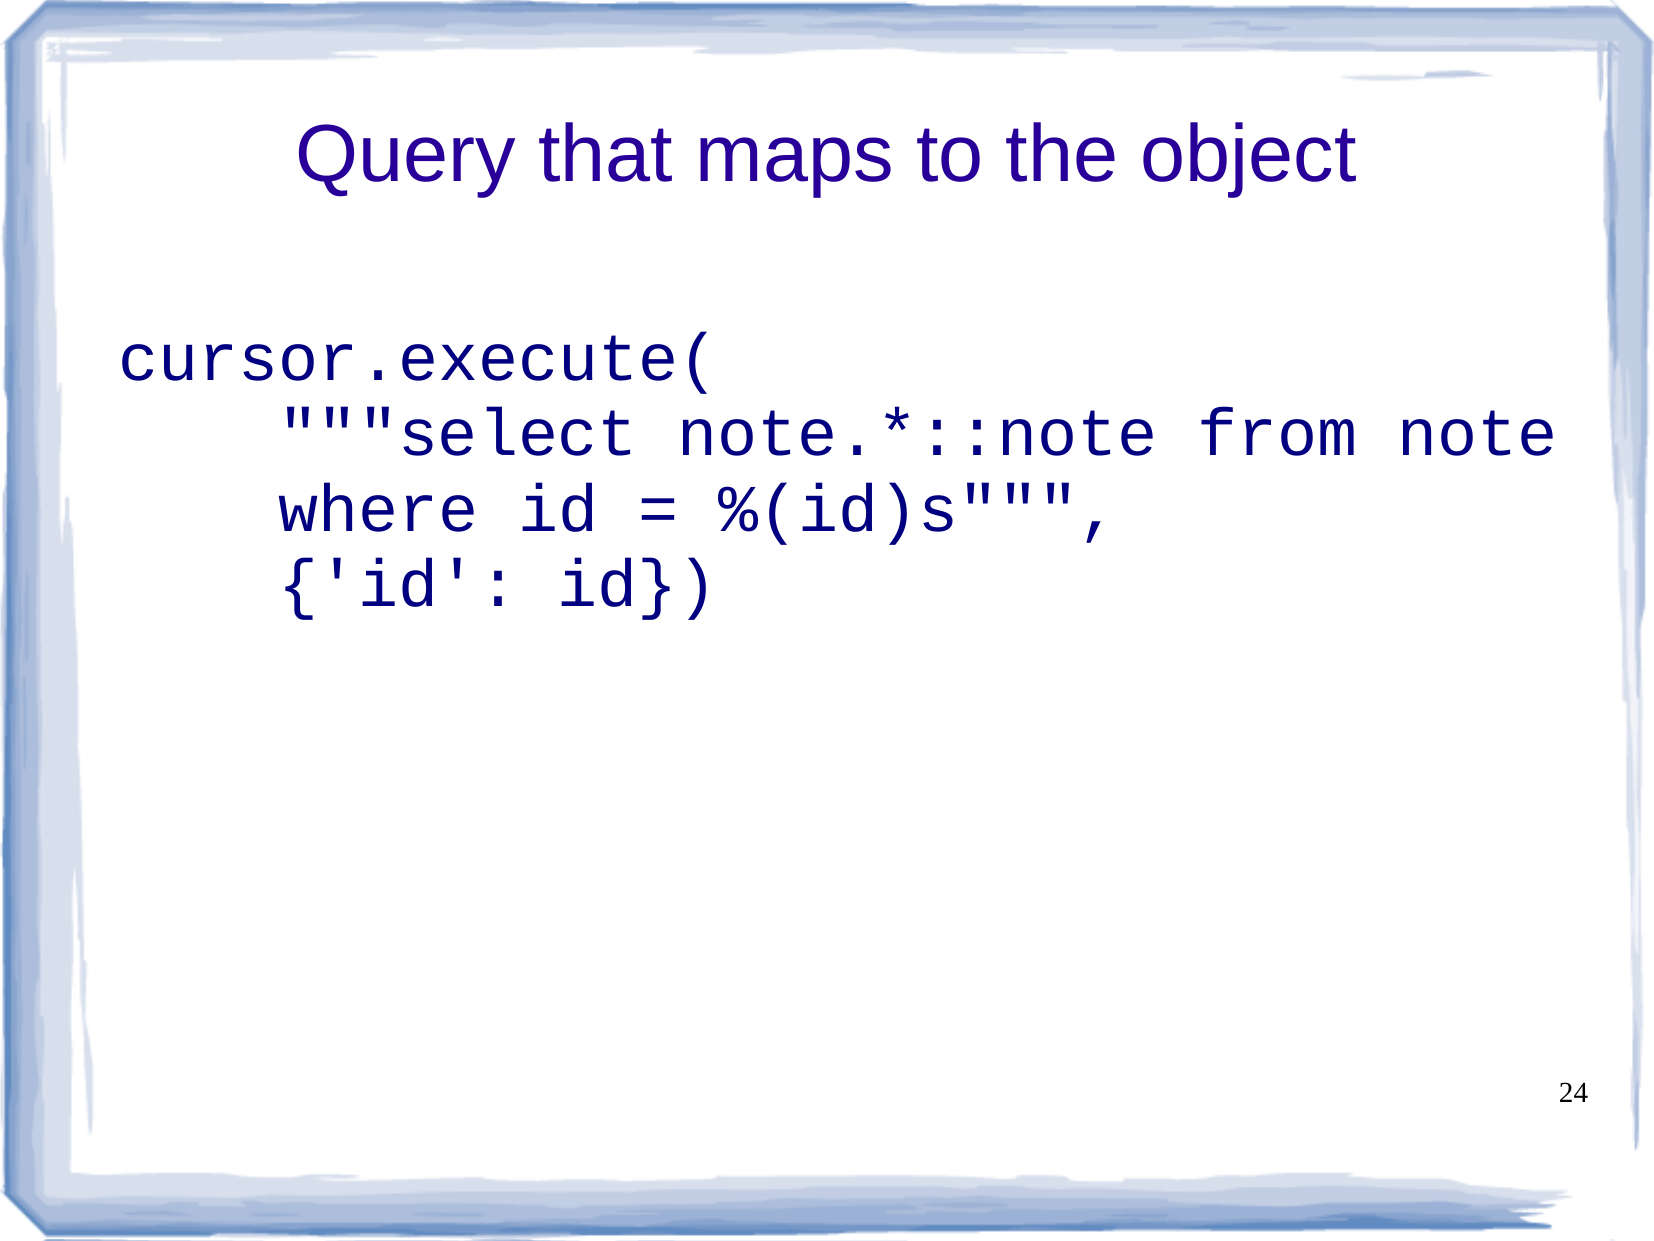

# Query that maps to the object
cursor.execute(
 """select note.*::note from note where id = %(id)s""",
 {'id': id})
24